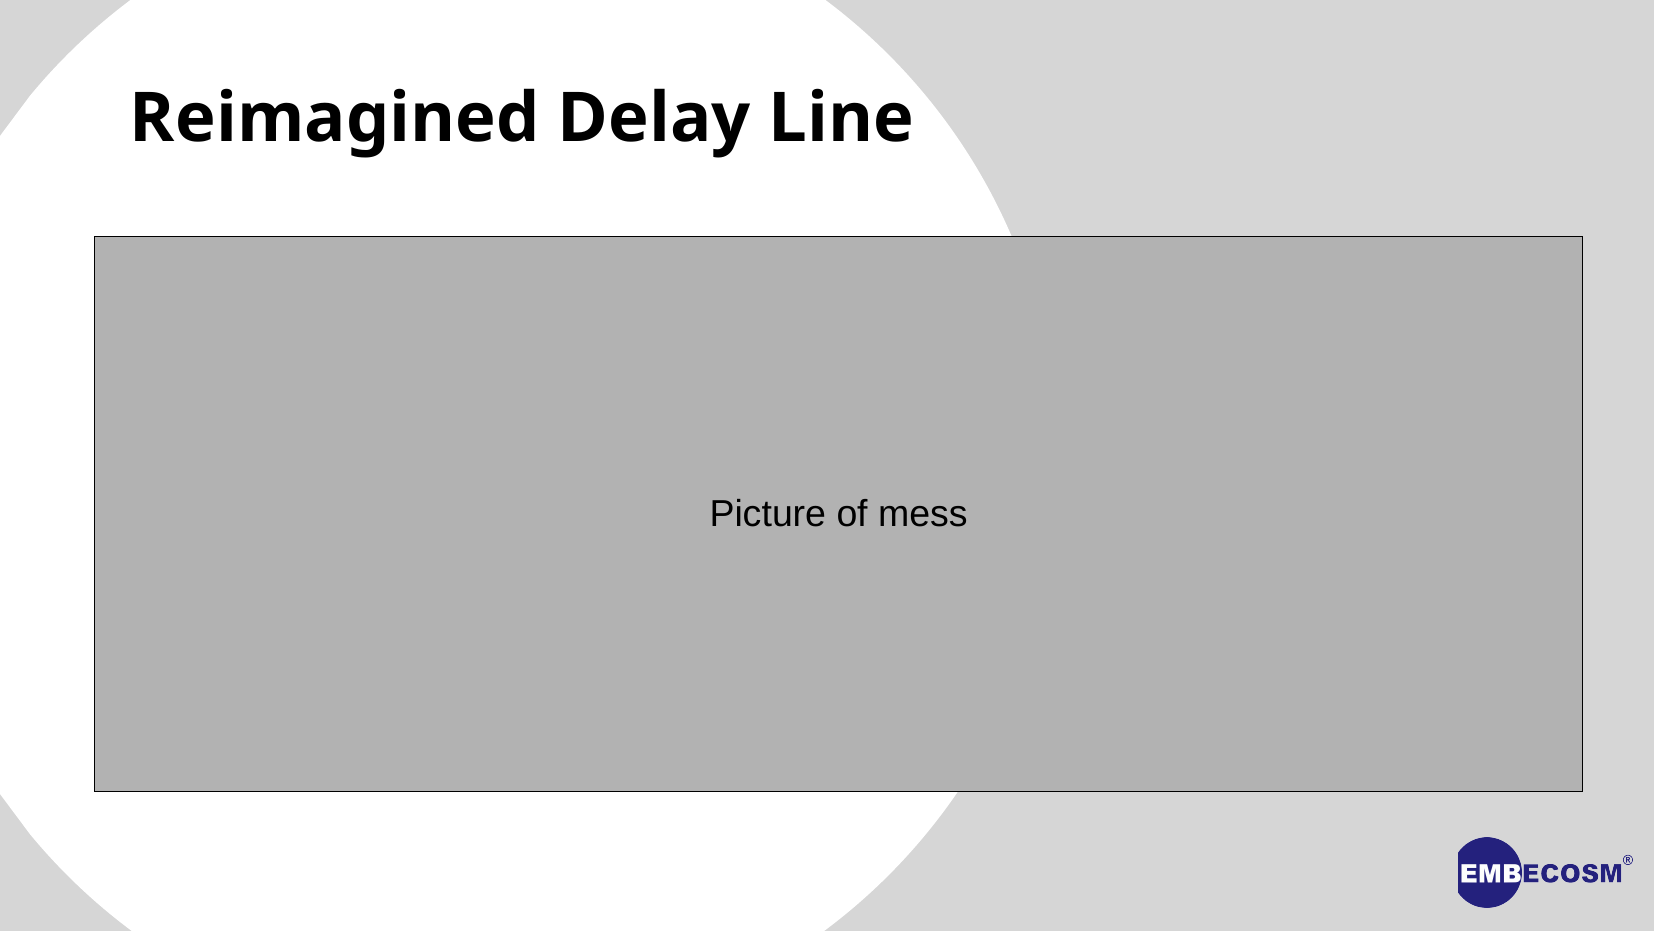

# Reimagined Delay Line
Picture of mess